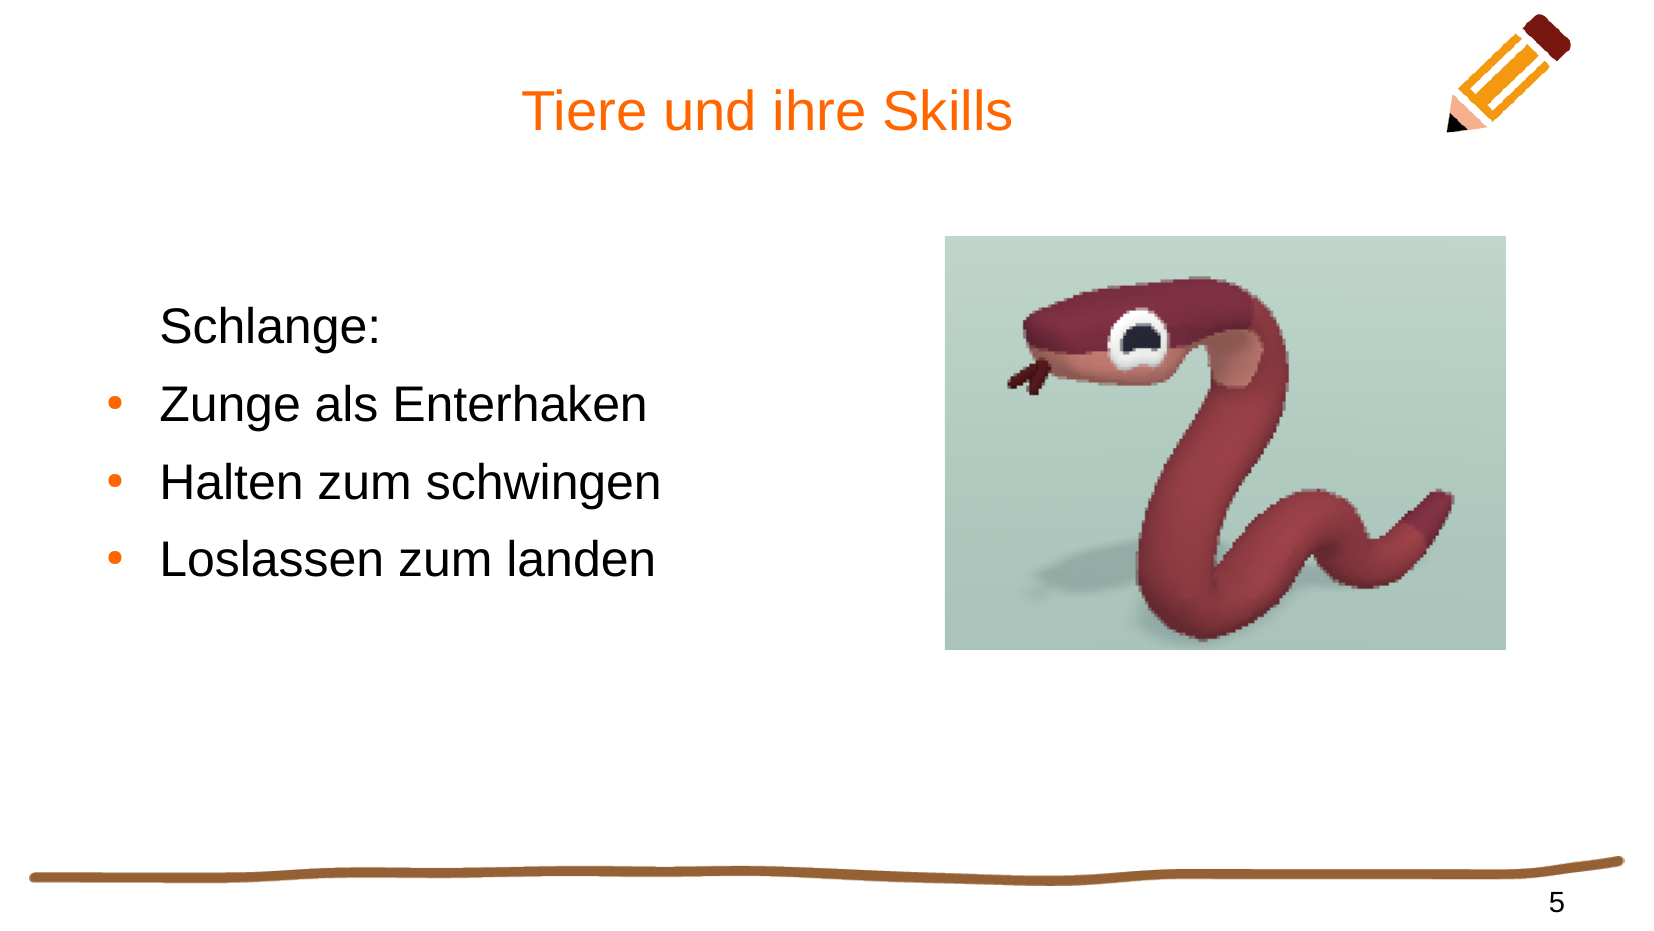

# Tiere und ihre Skills
Schlange:
Zunge als Enterhaken
Halten zum schwingen
Loslassen zum landen
5